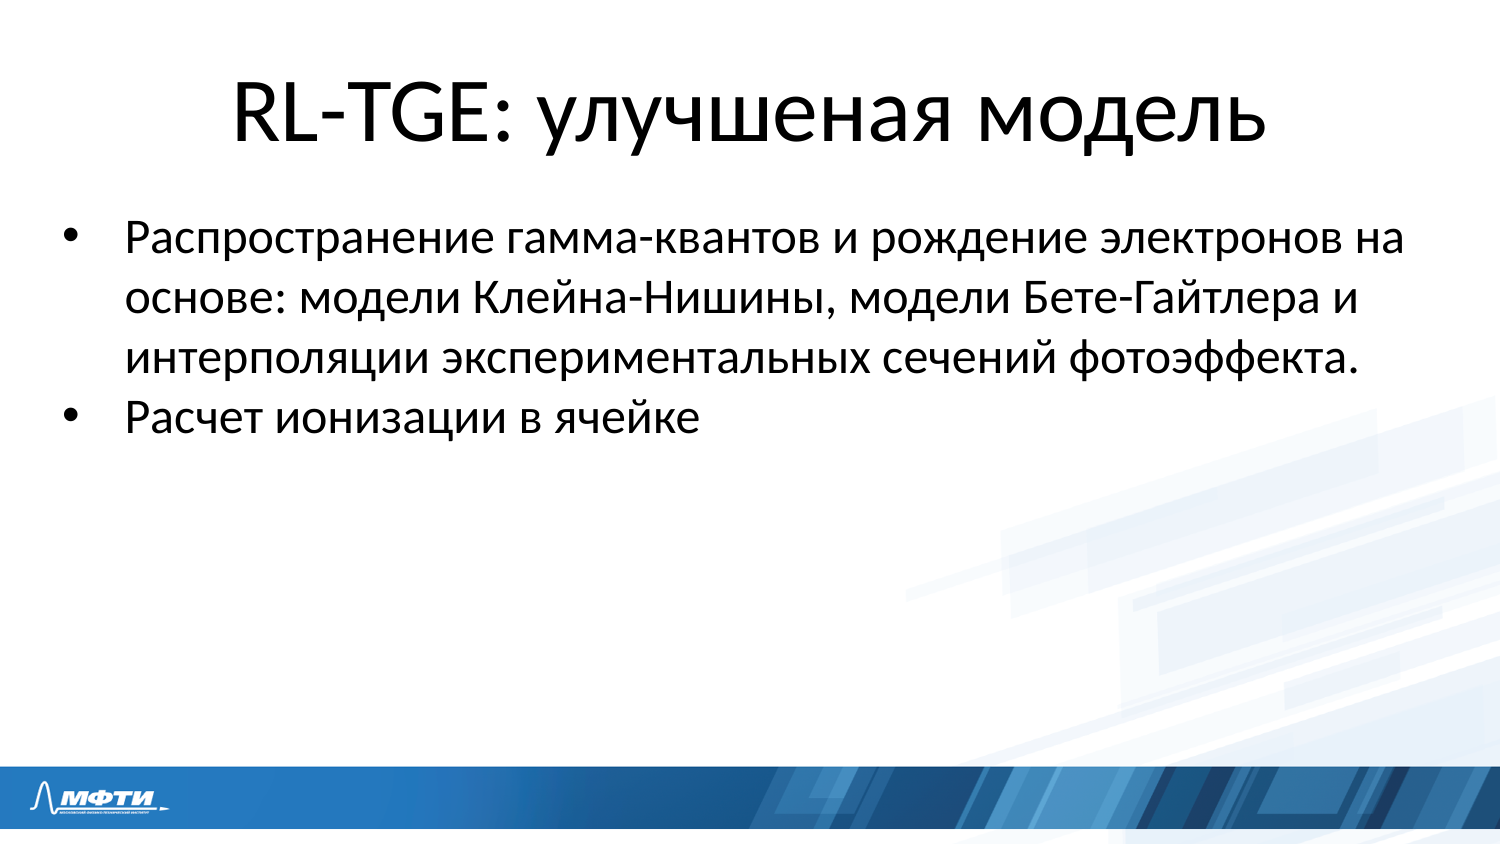

# RL-TGE: улучшеная модель
Распространение гамма-квантов и рождение электронов на основе: модели Клейна-Нишины, модели Бете-Гайтлера и интерполяции экспериментальных сечений фотоэффекта.
Расчет ионизации в ячейке